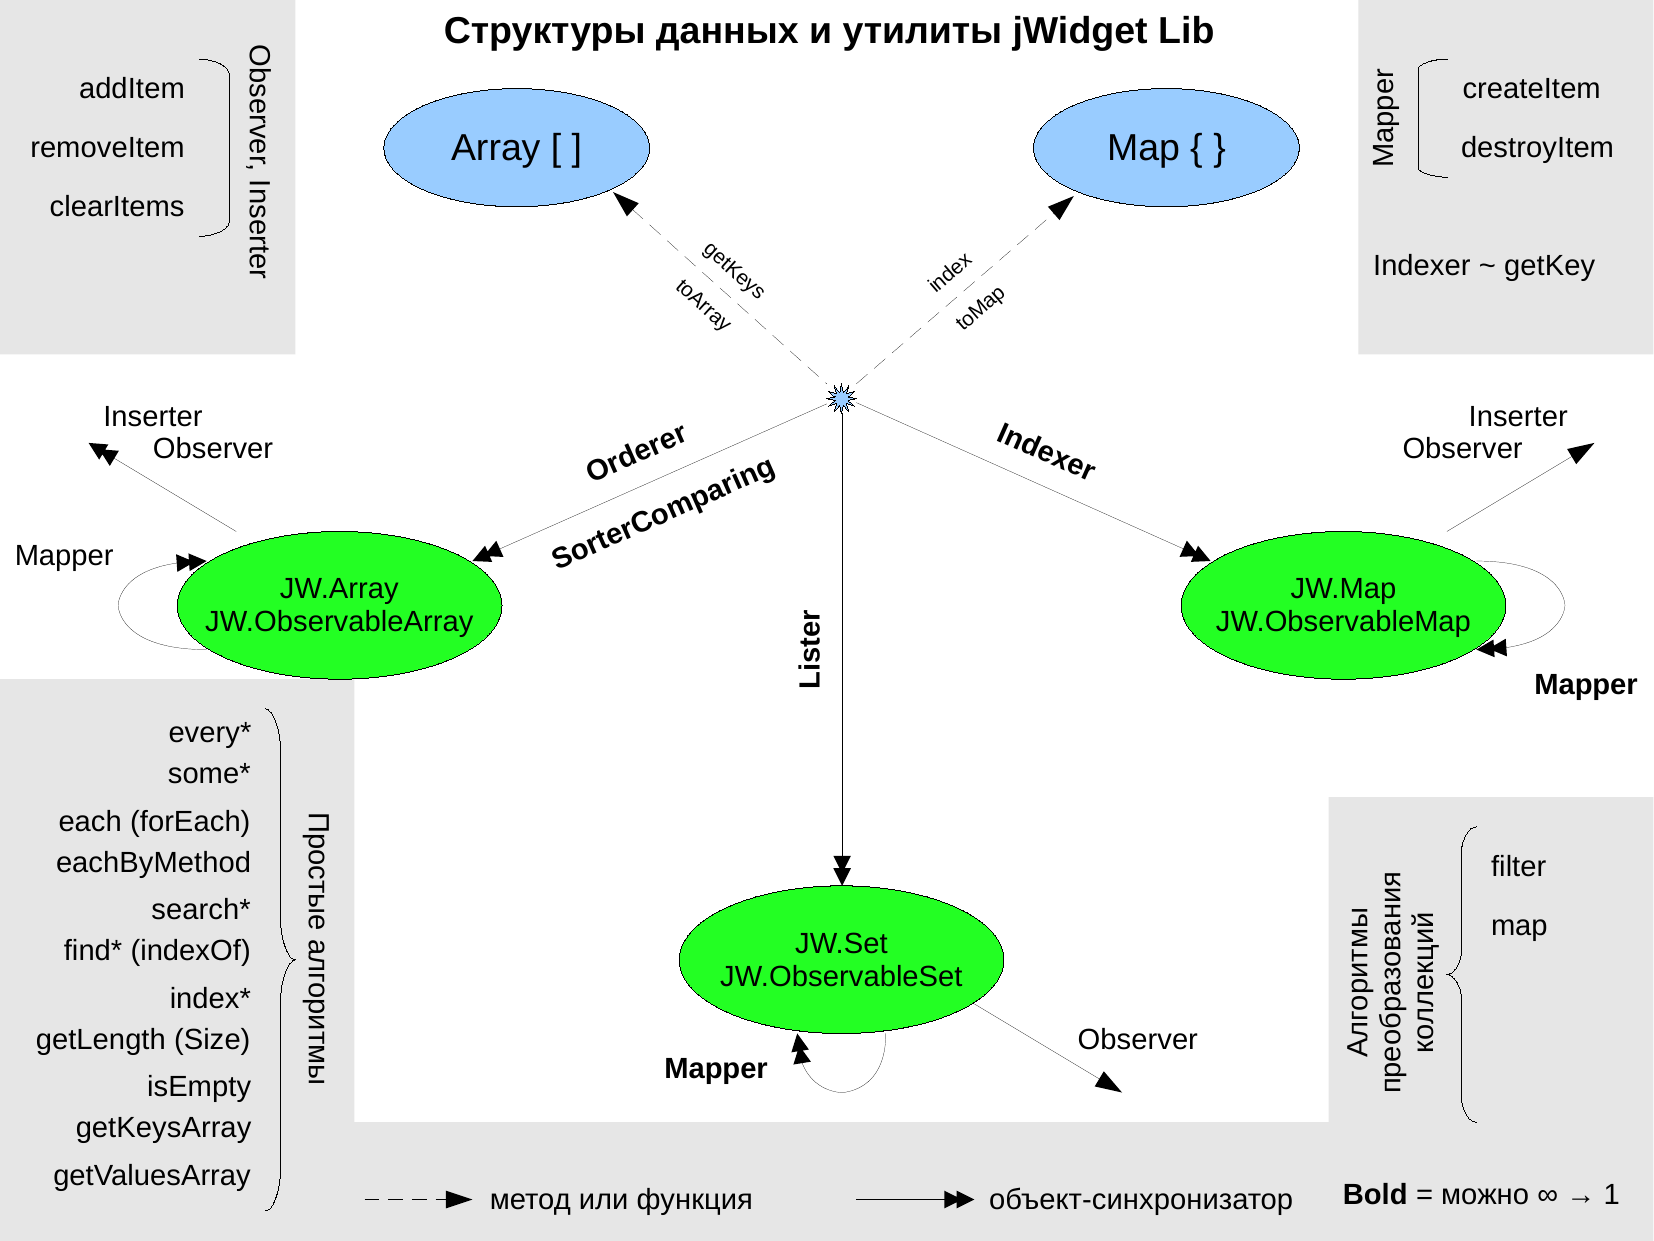

Структуры данных и утилиты jWidget Lib
addItem
createItem
Array [ ]
Map { }
Mapper
removeItem
destroyItem
Observer, Inserter
clearItems
getKeys
toArray
index
toMap
Indexer ~ getKey
Inserter
 Observer
 Inserter
Observer
Indexer
Orderer
SorterComparing
Lister
Mapper
JW.Array
JW.ObservableArray
JW.Map
JW.ObservableMap
Mapper
every*
some*
each (forEach)
eachByMethod
filter
search*
JW.Set
JW.ObservableSet
map
Простые алгоритмы
Алгоритмы
преобразования
коллекций
find* (indexOf)
index*
getLength (Size)
Observer
Mapper
isEmpty
getKeysArray
getValuesArray
метод или функция
объект-синхронизатор
Bold = можно ∞ → 1